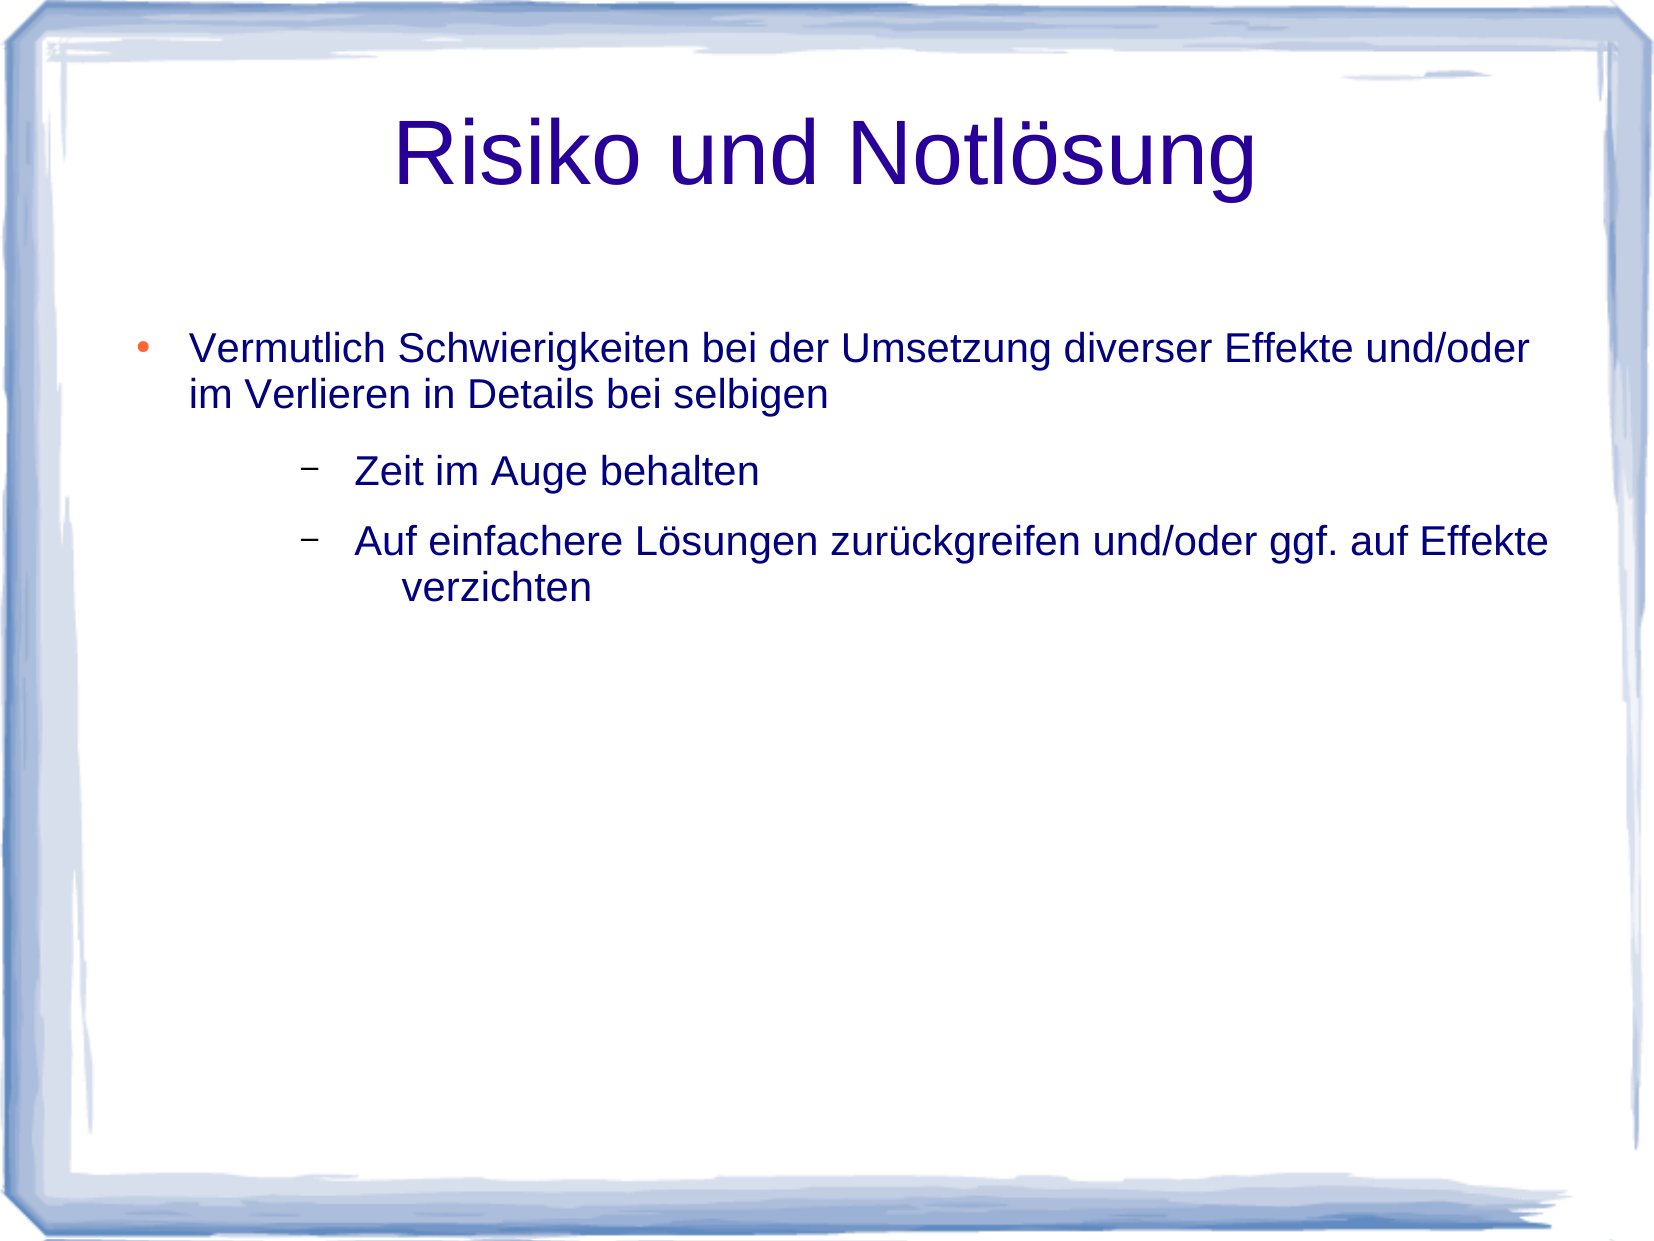

# Risiko und Notlösung
Vermutlich Schwierigkeiten bei der Umsetzung diverser Effekte und/oder im Verlieren in Details bei selbigen
Zeit im Auge behalten
Auf einfachere Lösungen zurückgreifen und/oder ggf. auf Effekte verzichten